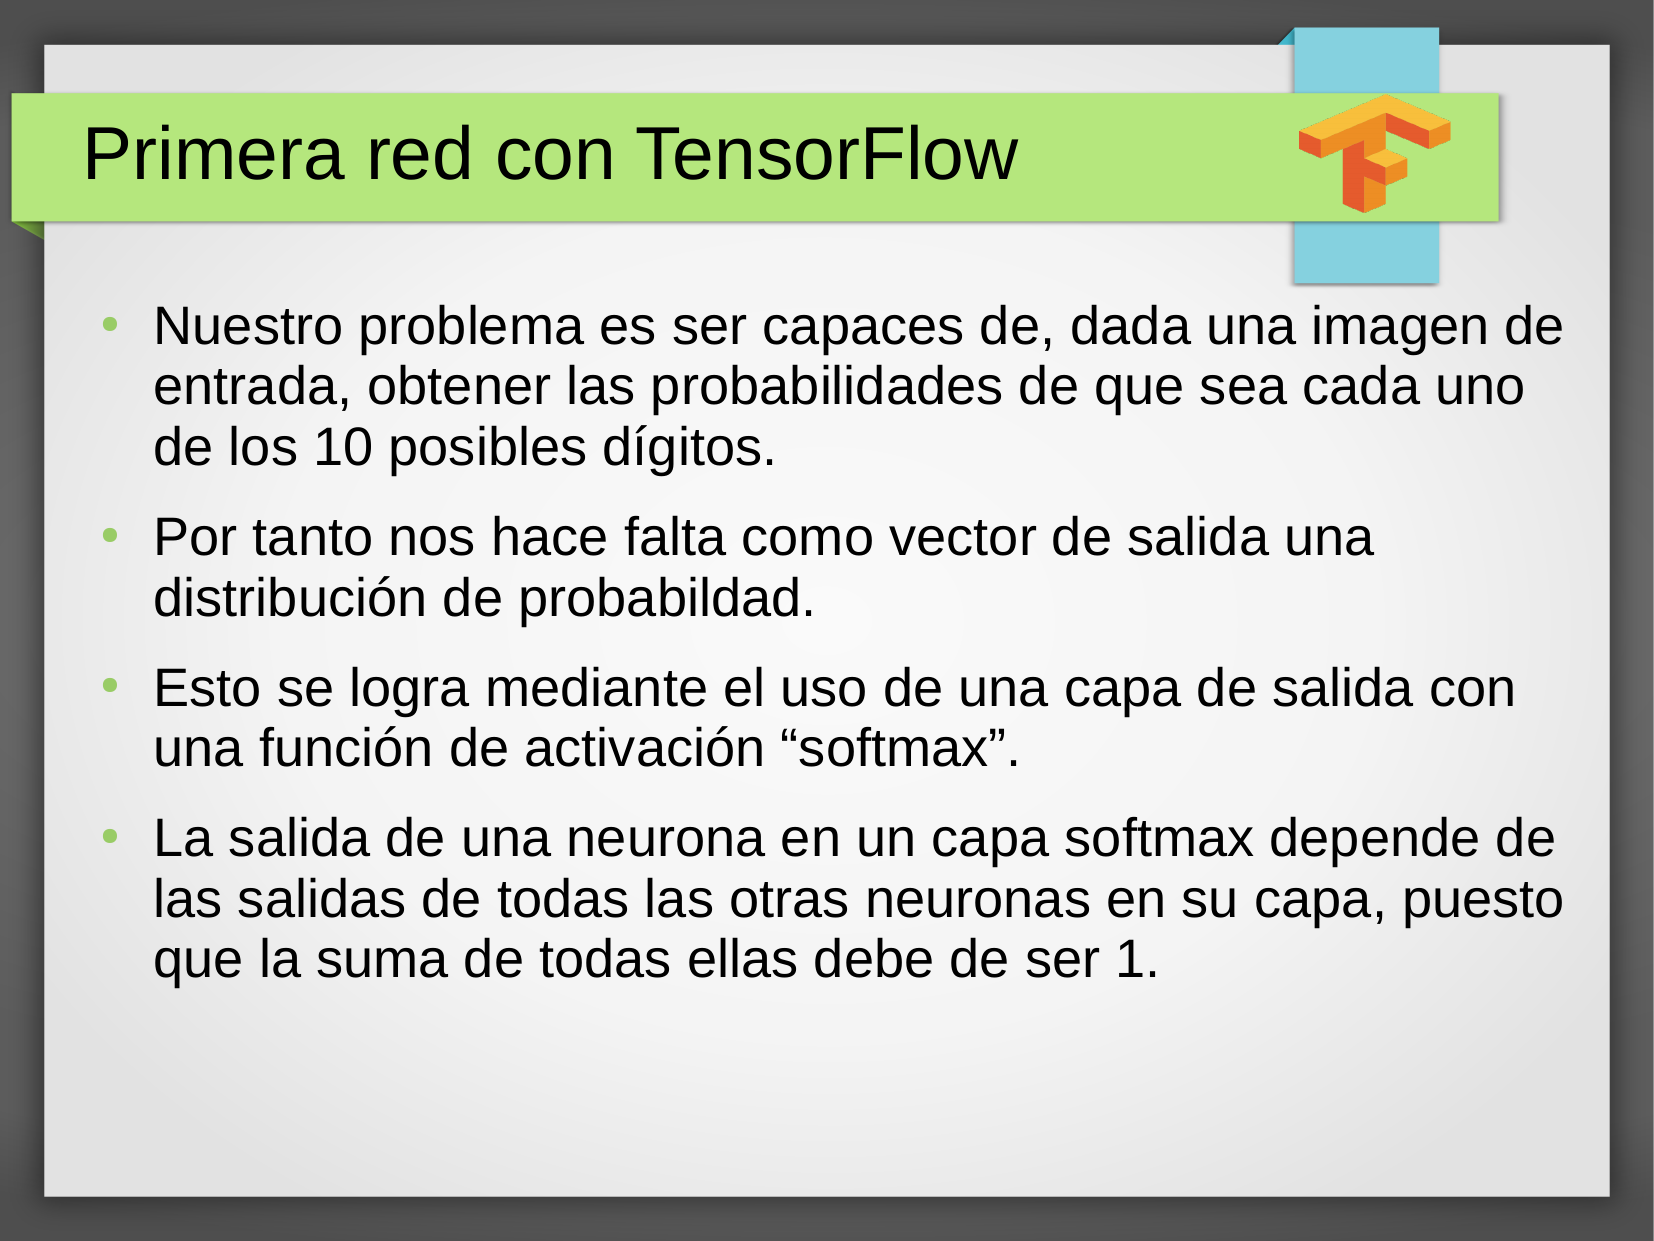

# Primera red con TensorFlow
Nuestro problema es ser capaces de, dada una imagen de entrada, obtener las probabilidades de que sea cada uno de los 10 posibles dígitos.
Por tanto nos hace falta como vector de salida una distribución de probabildad.
Esto se logra mediante el uso de una capa de salida con una función de activación “softmax”.
La salida de una neurona en un capa softmax depende de las salidas de todas las otras neuronas en su capa, puesto que la suma de todas ellas debe de ser 1.